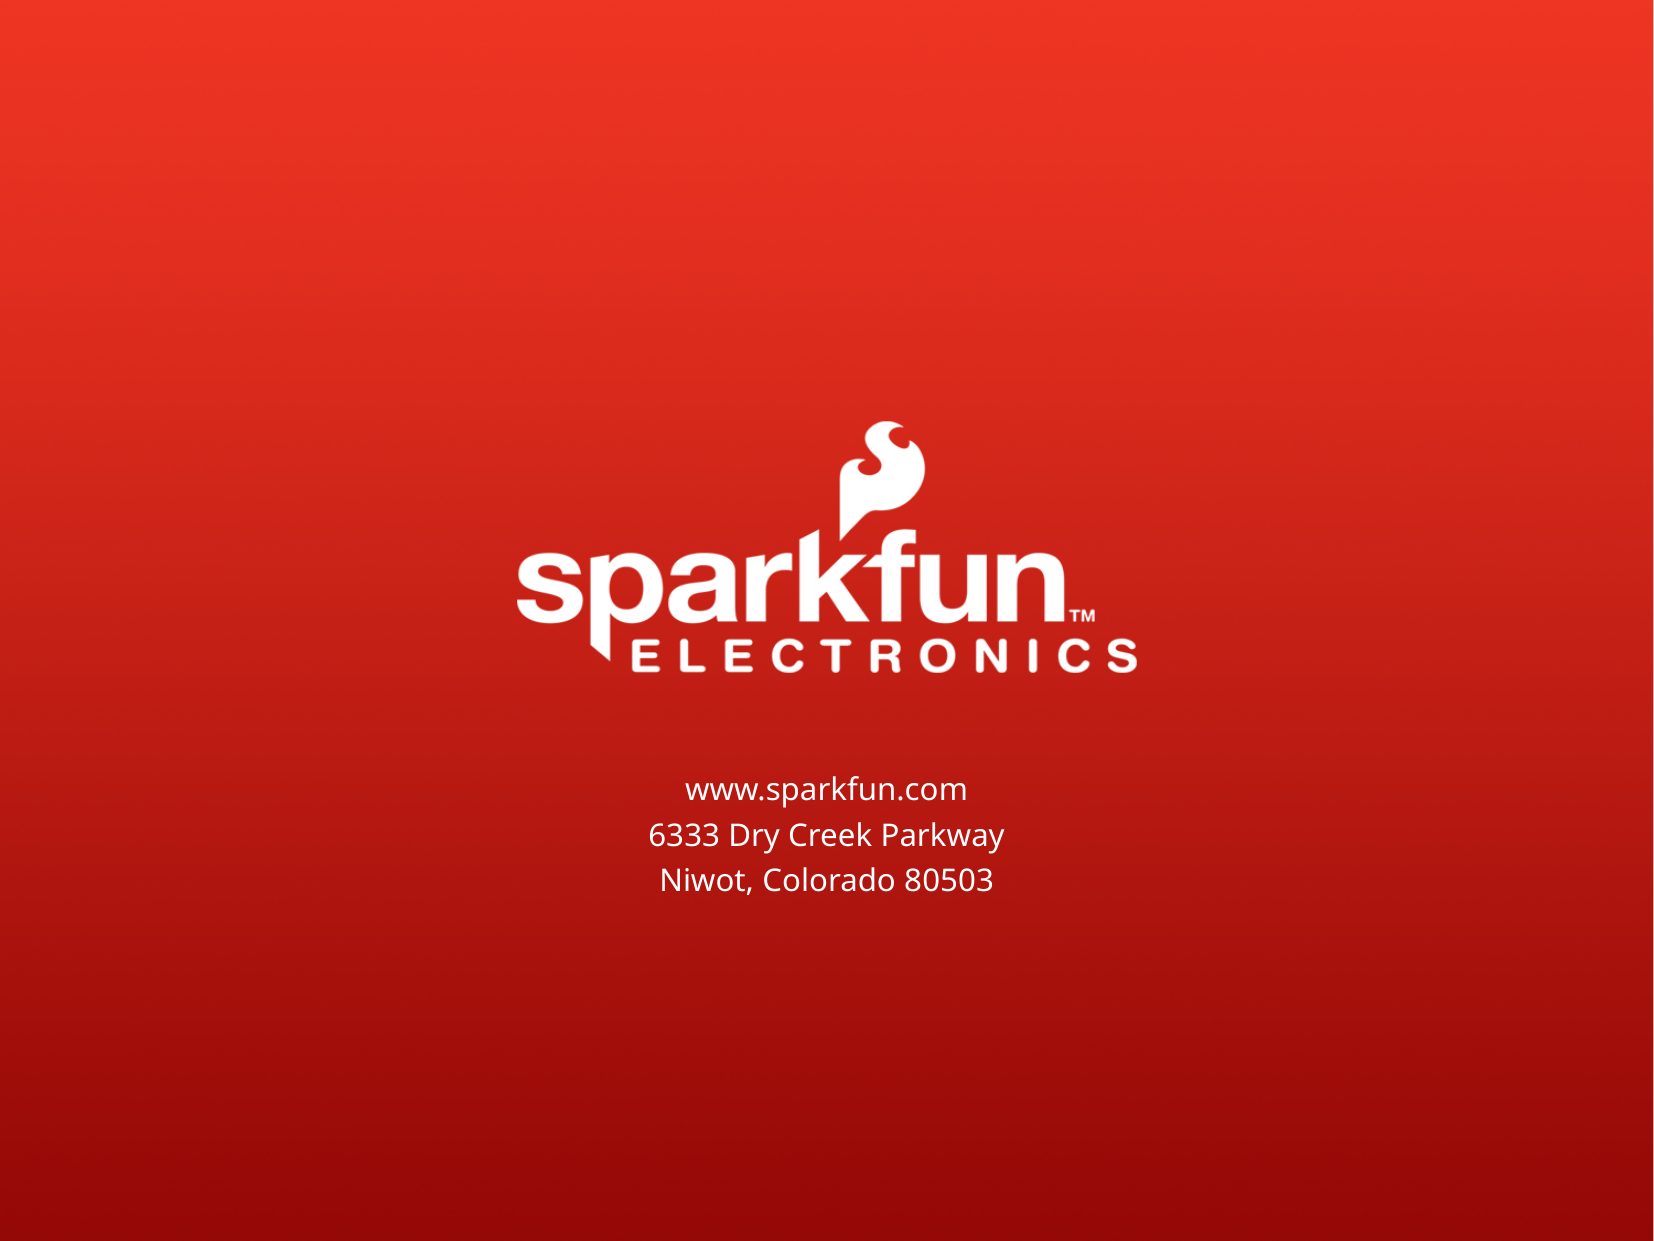

www.sparkfun.com
6333 Dry Creek Parkway
Niwot, Colorado 80503